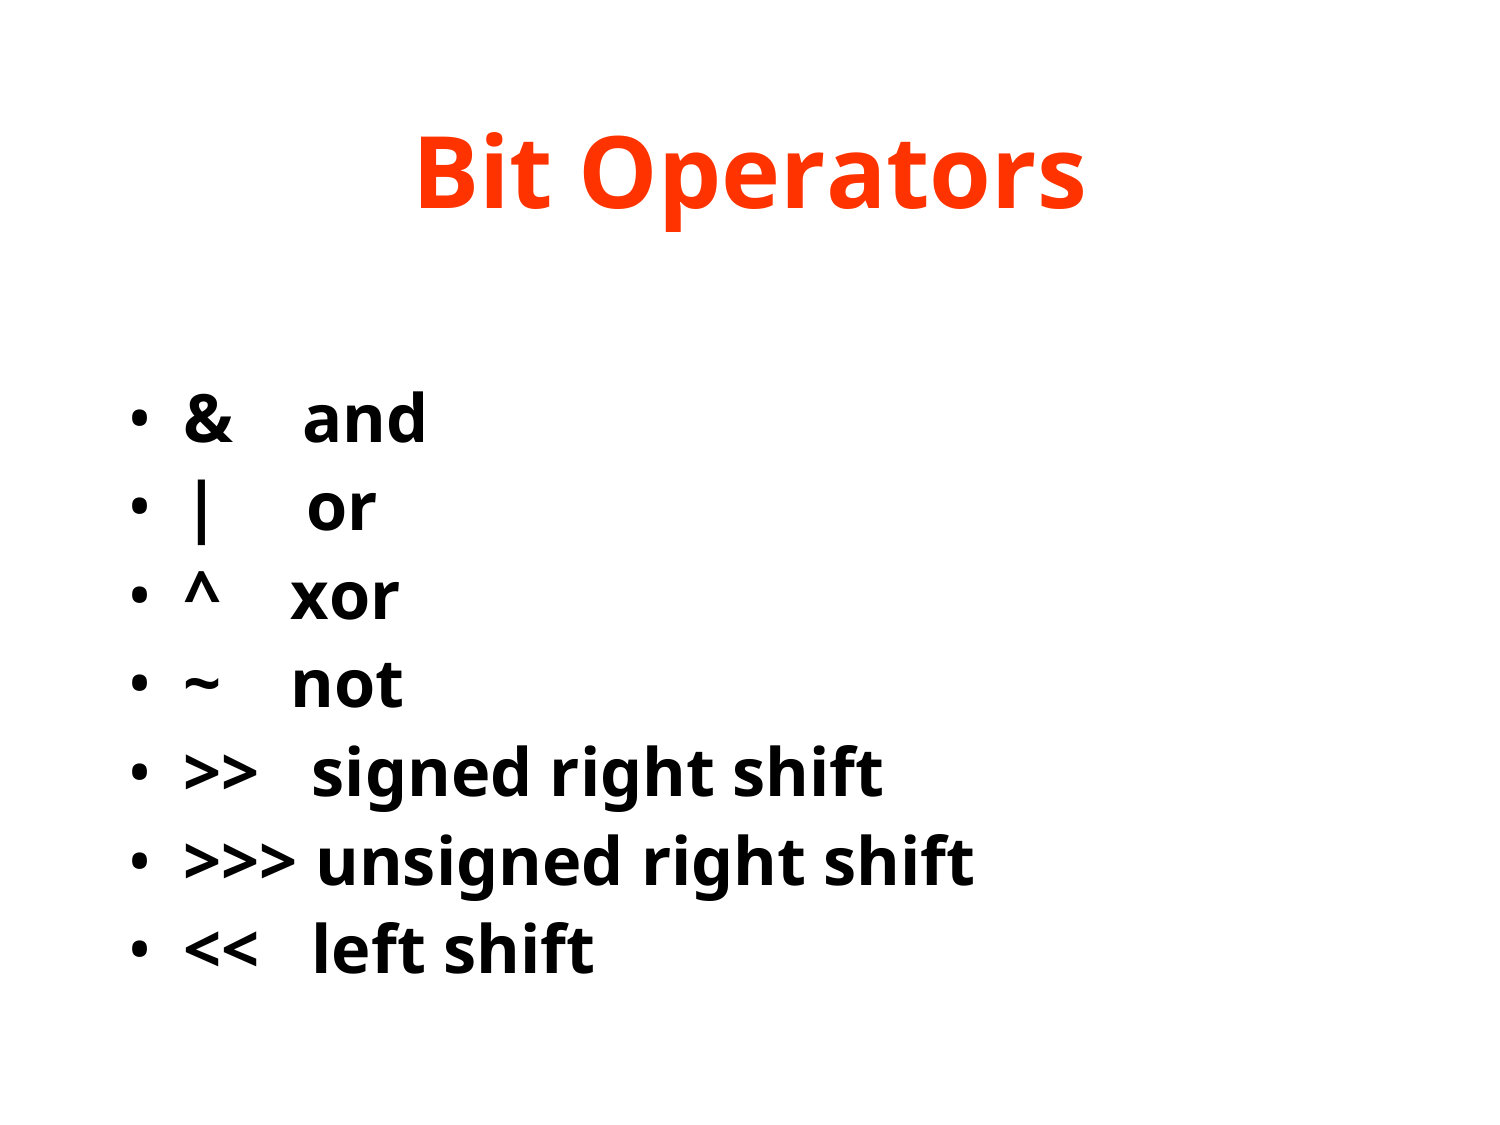

# Bit Operators
& and
| or
^ xor
~ not
>> signed right shift
>>> unsigned right shift
<< left shift